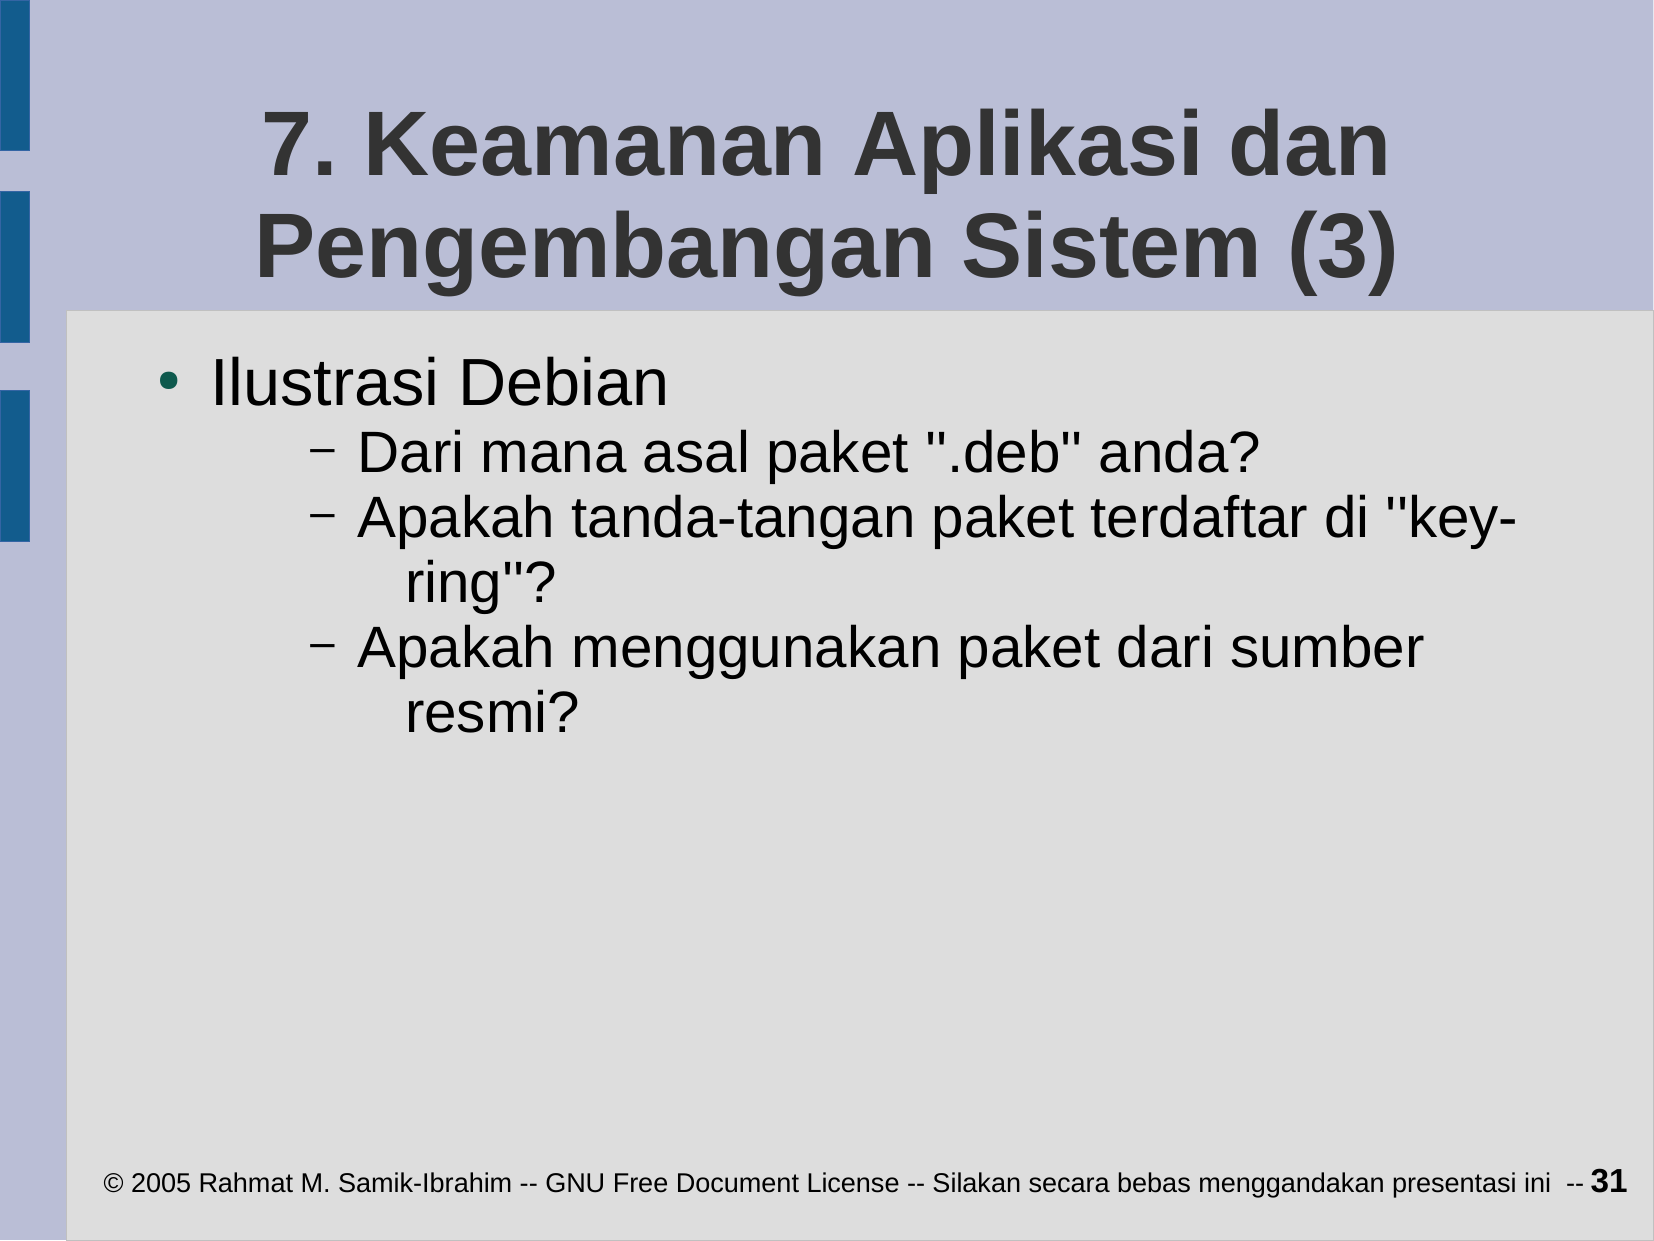

# 7. Keamanan Aplikasi dan Pengembangan Sistem (3)
Ilustrasi Debian
Dari mana asal paket ''.deb'' anda?
Apakah tanda-tangan paket terdaftar di ''key-ring''?
Apakah menggunakan paket dari sumber resmi?